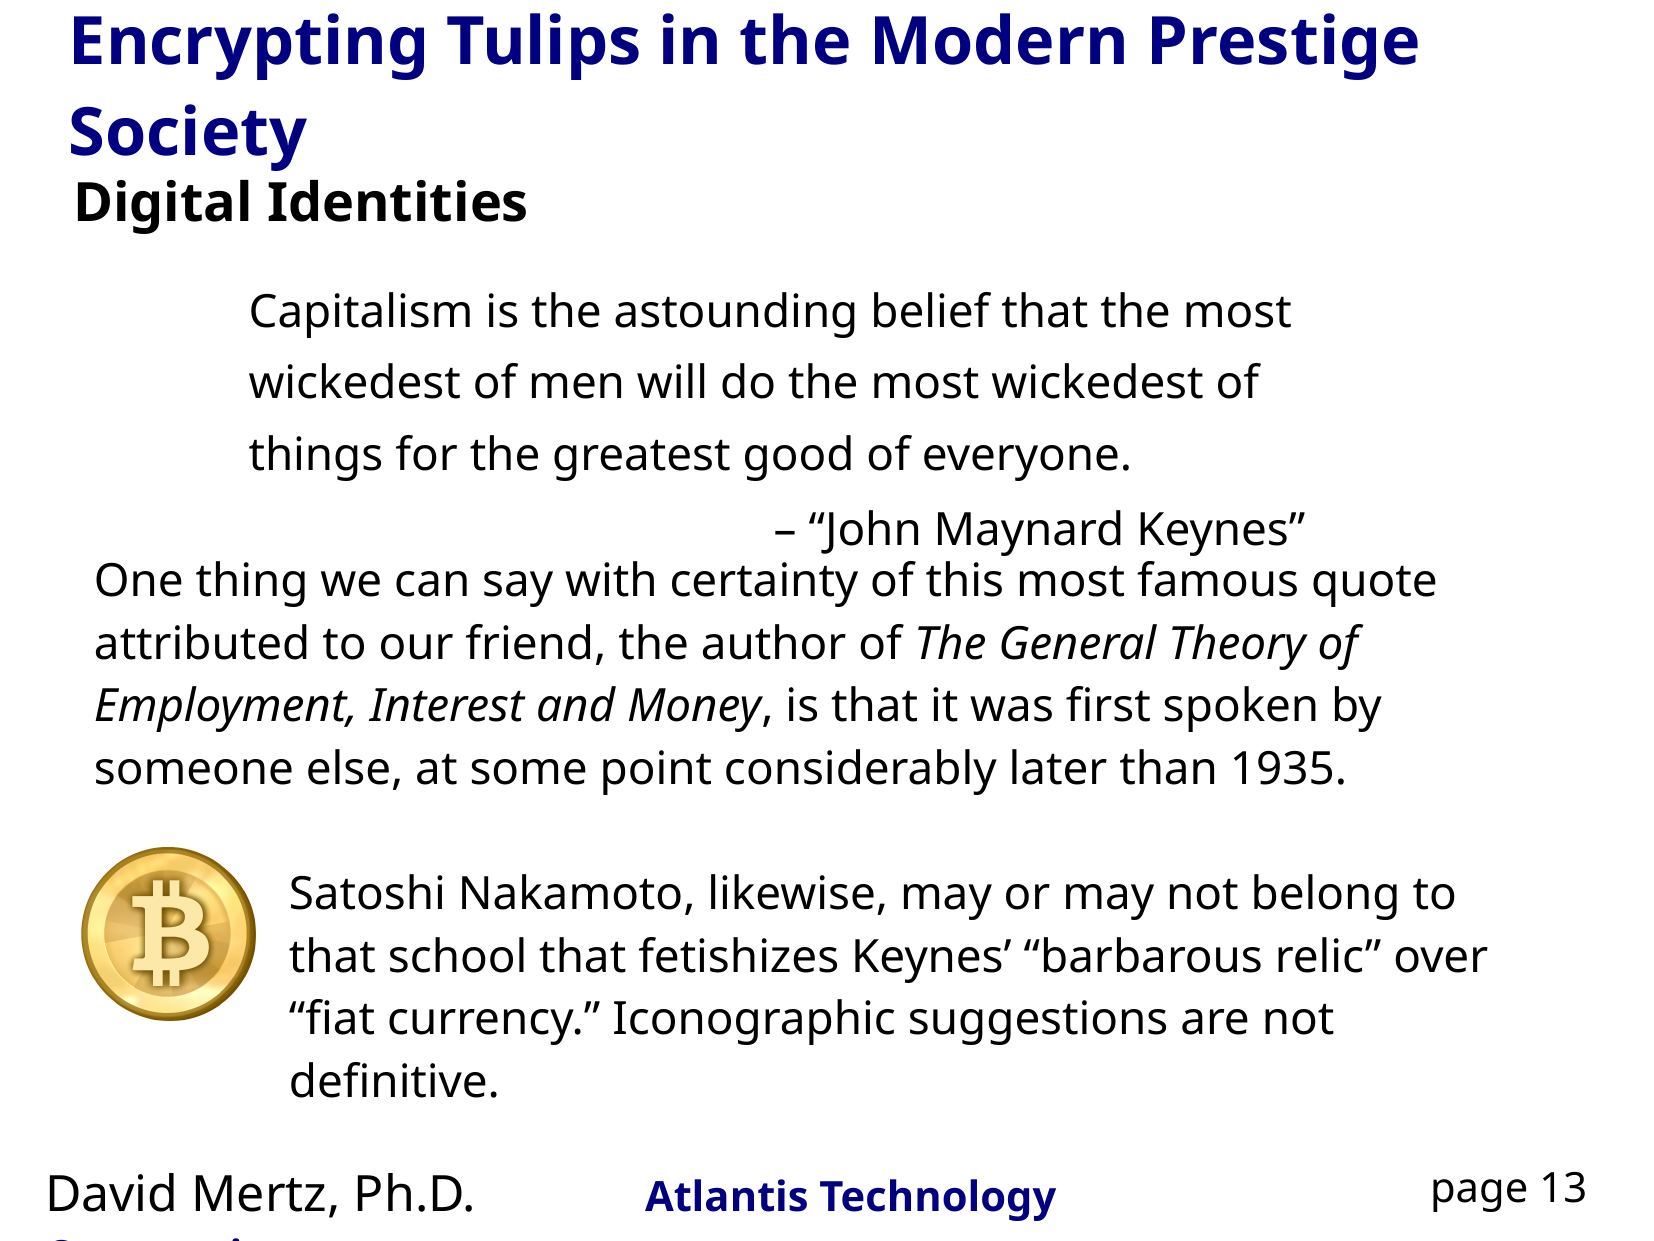

# Digital Identities
Capitalism is the astounding belief that the most wickedest of men will do the most wickedest of things for the greatest good of everyone.
							– “John Maynard Keynes”
One thing we can say with certainty of this most famous quote attributed to our friend, the author of The General Theory of Employment, Interest and Money, is that it was first spoken by someone else, at some point considerably later than 1935.
Satoshi Nakamoto, likewise, may or may not belong to that school that fetishizes Keynes’ “barbarous relic” over “fiat currency.” Iconographic suggestions are not definitive.